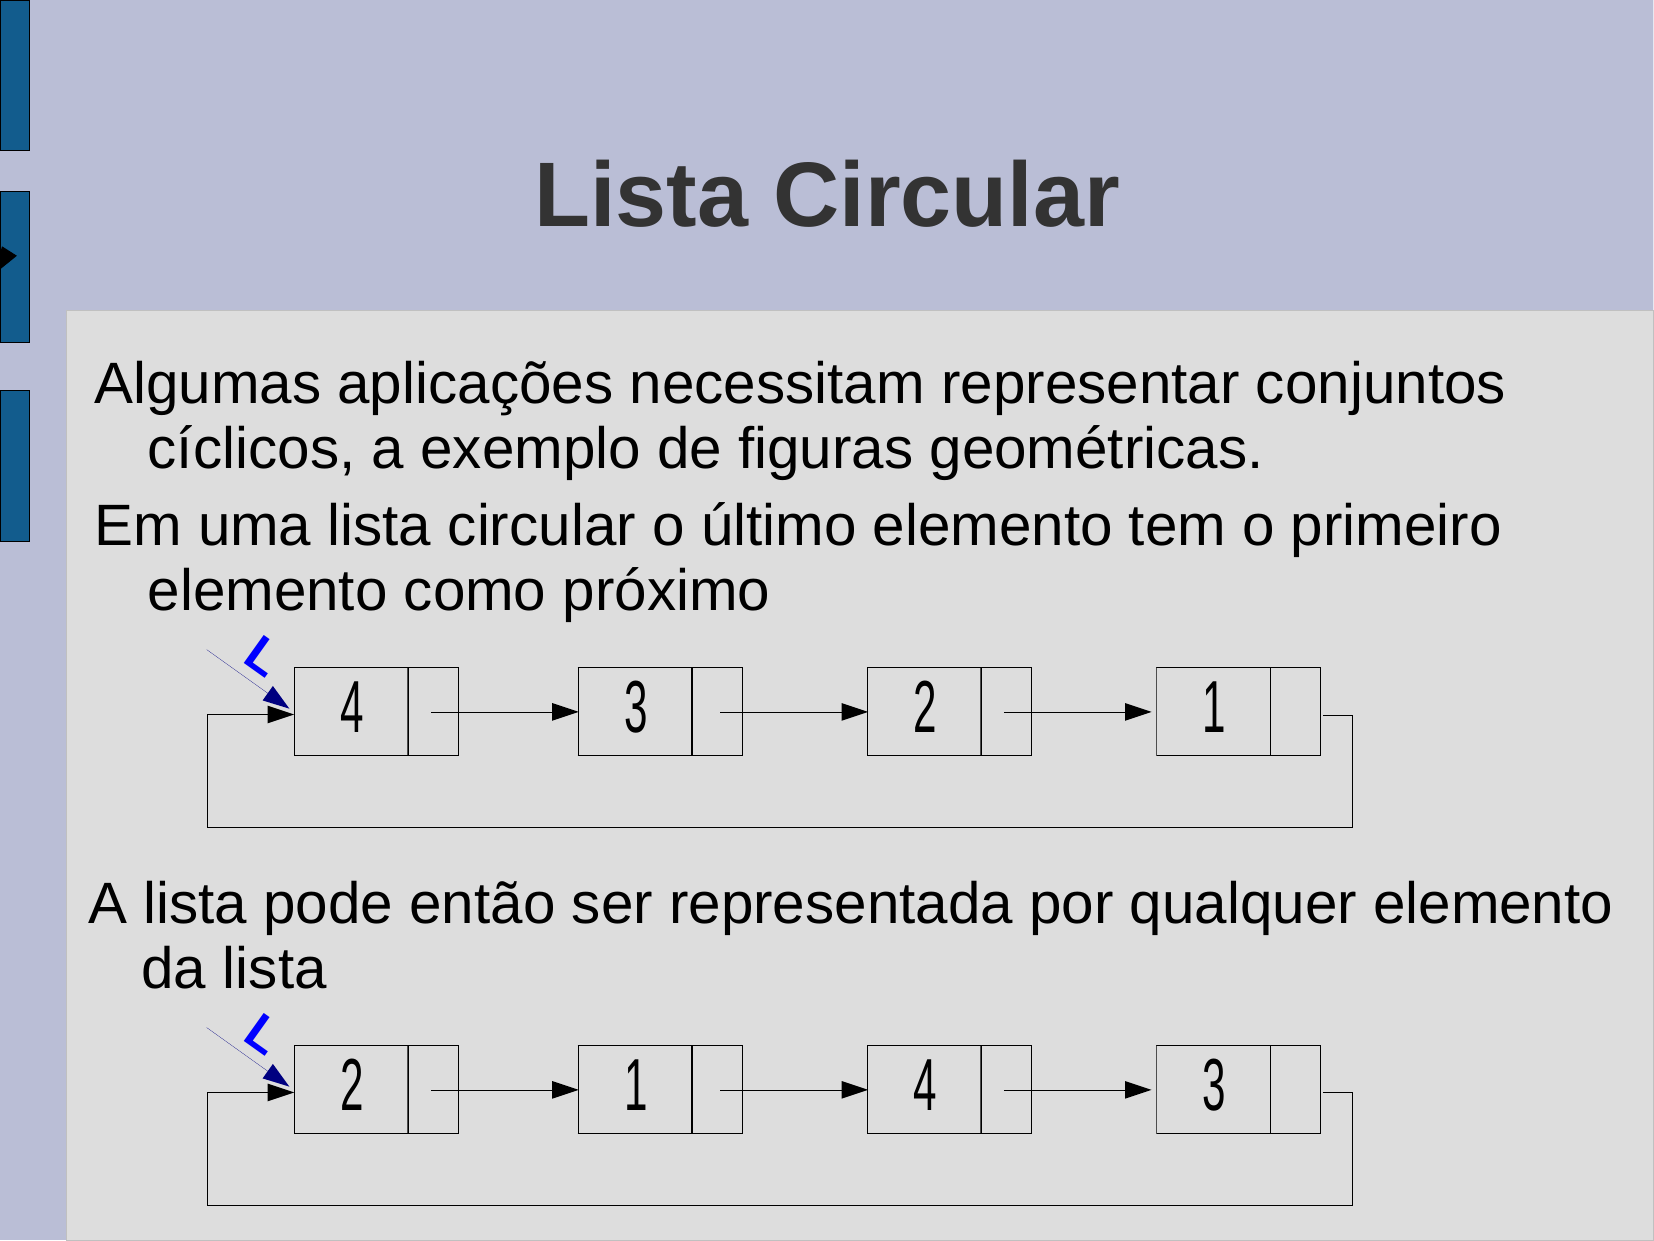

# Lista Circular
Algumas aplicações necessitam representar conjuntos cíclicos, a exemplo de figuras geométricas.
Em uma lista circular o último elemento tem o primeiro elemento como próximo
L
A lista pode então ser representada por qualquer elemento da lista
L